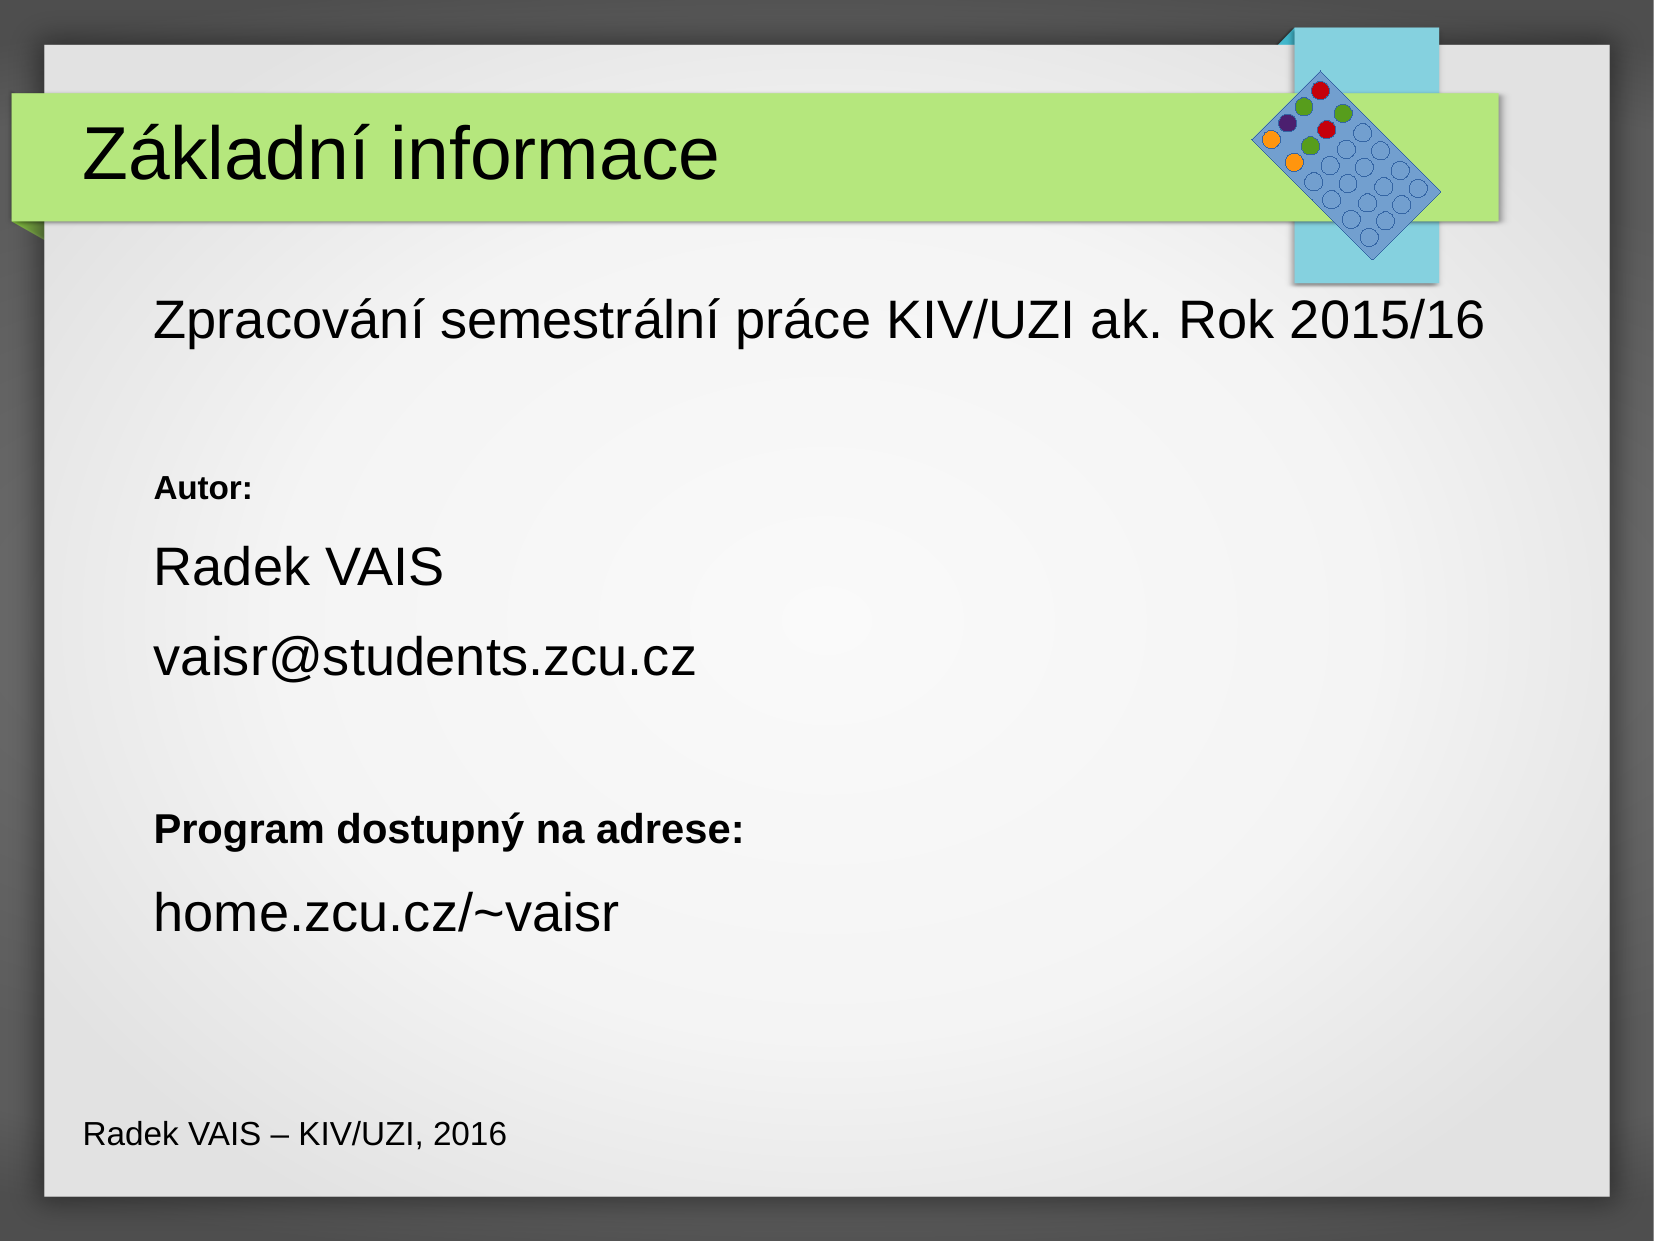

# Základní informace
Zpracování semestrální práce KIV/UZI ak. Rok 2015/16
Autor:
Radek VAIS
vaisr@students.zcu.cz
Program dostupný na adrese:
home.zcu.cz/~vaisr
Radek VAIS – KIV/UZI, 2016